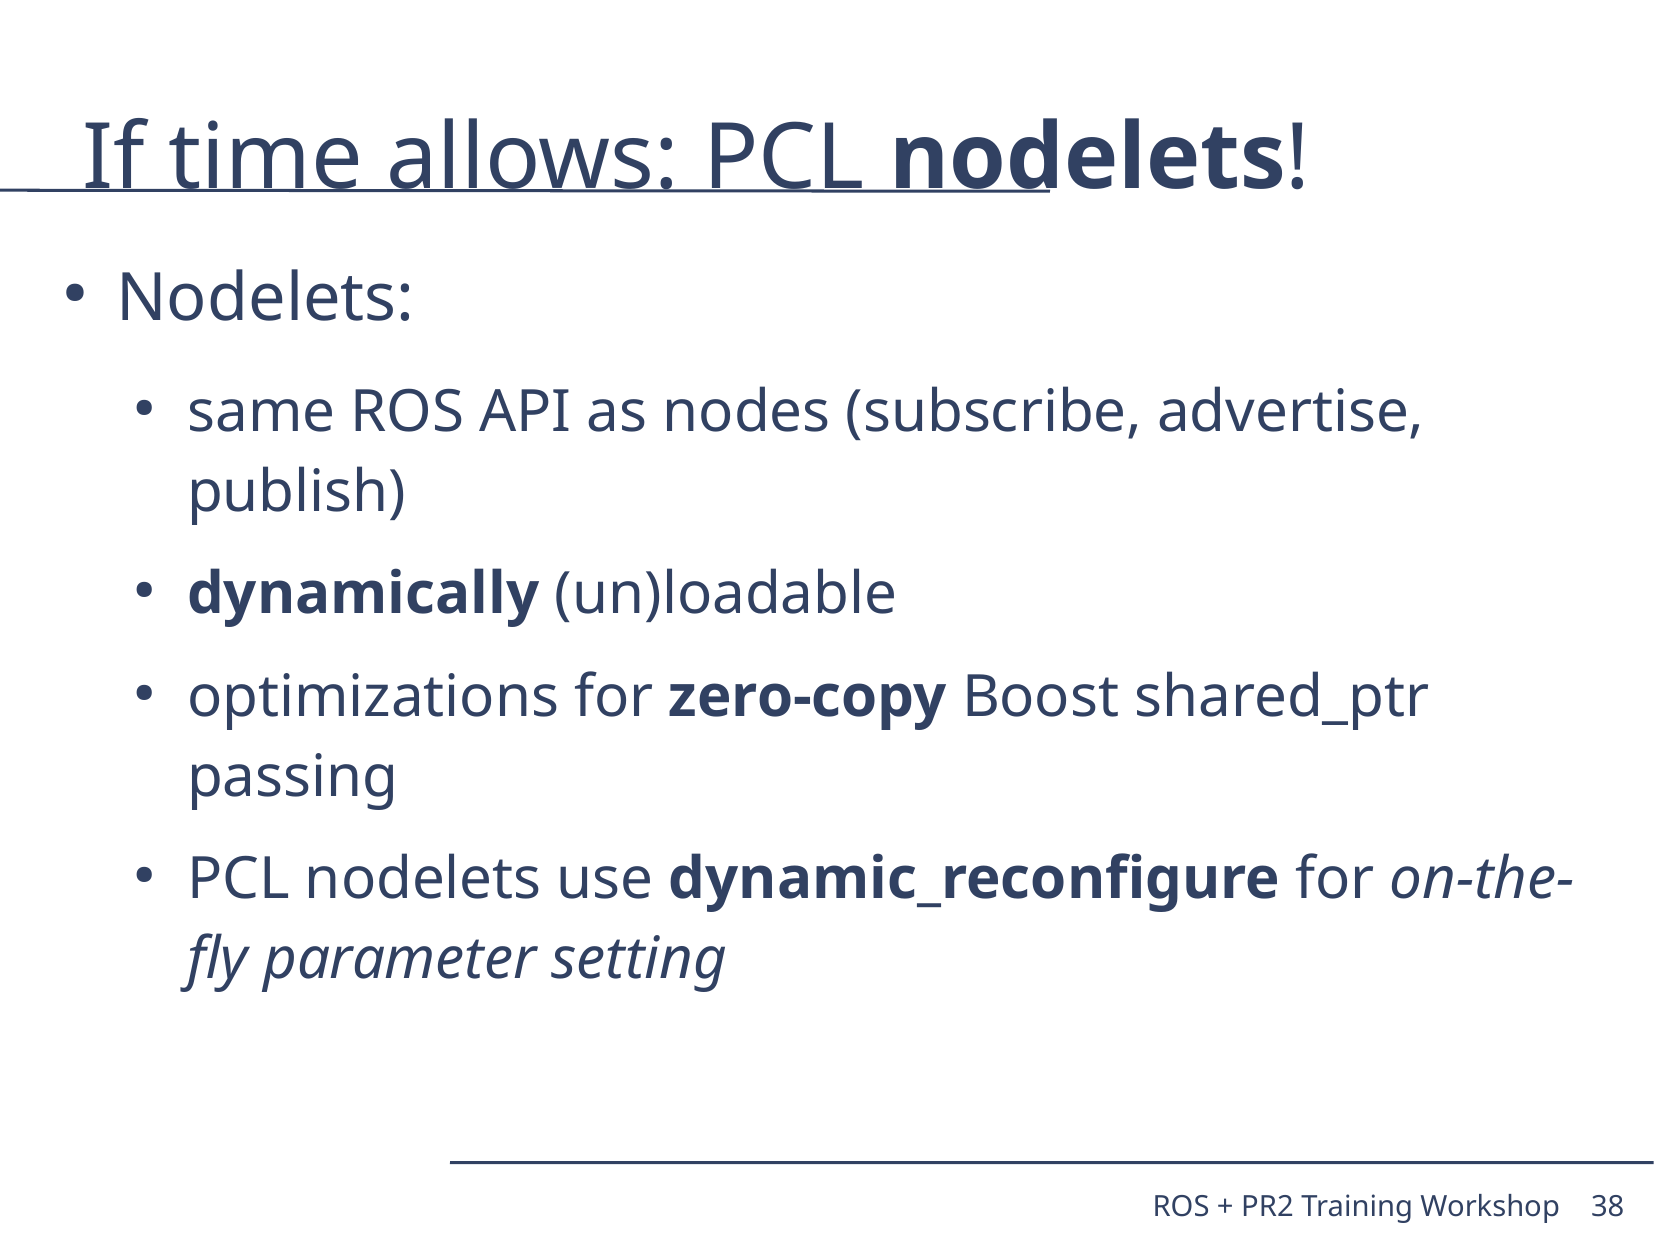

# If time allows: PCL nodelets!
Nodelets:
same ROS API as nodes (subscribe, advertise, publish)
dynamically (un)loadable
optimizations for zero-copy Boost shared_ptr passing
PCL nodelets use dynamic_reconﬁgure for on-the-ﬂy parameter setting